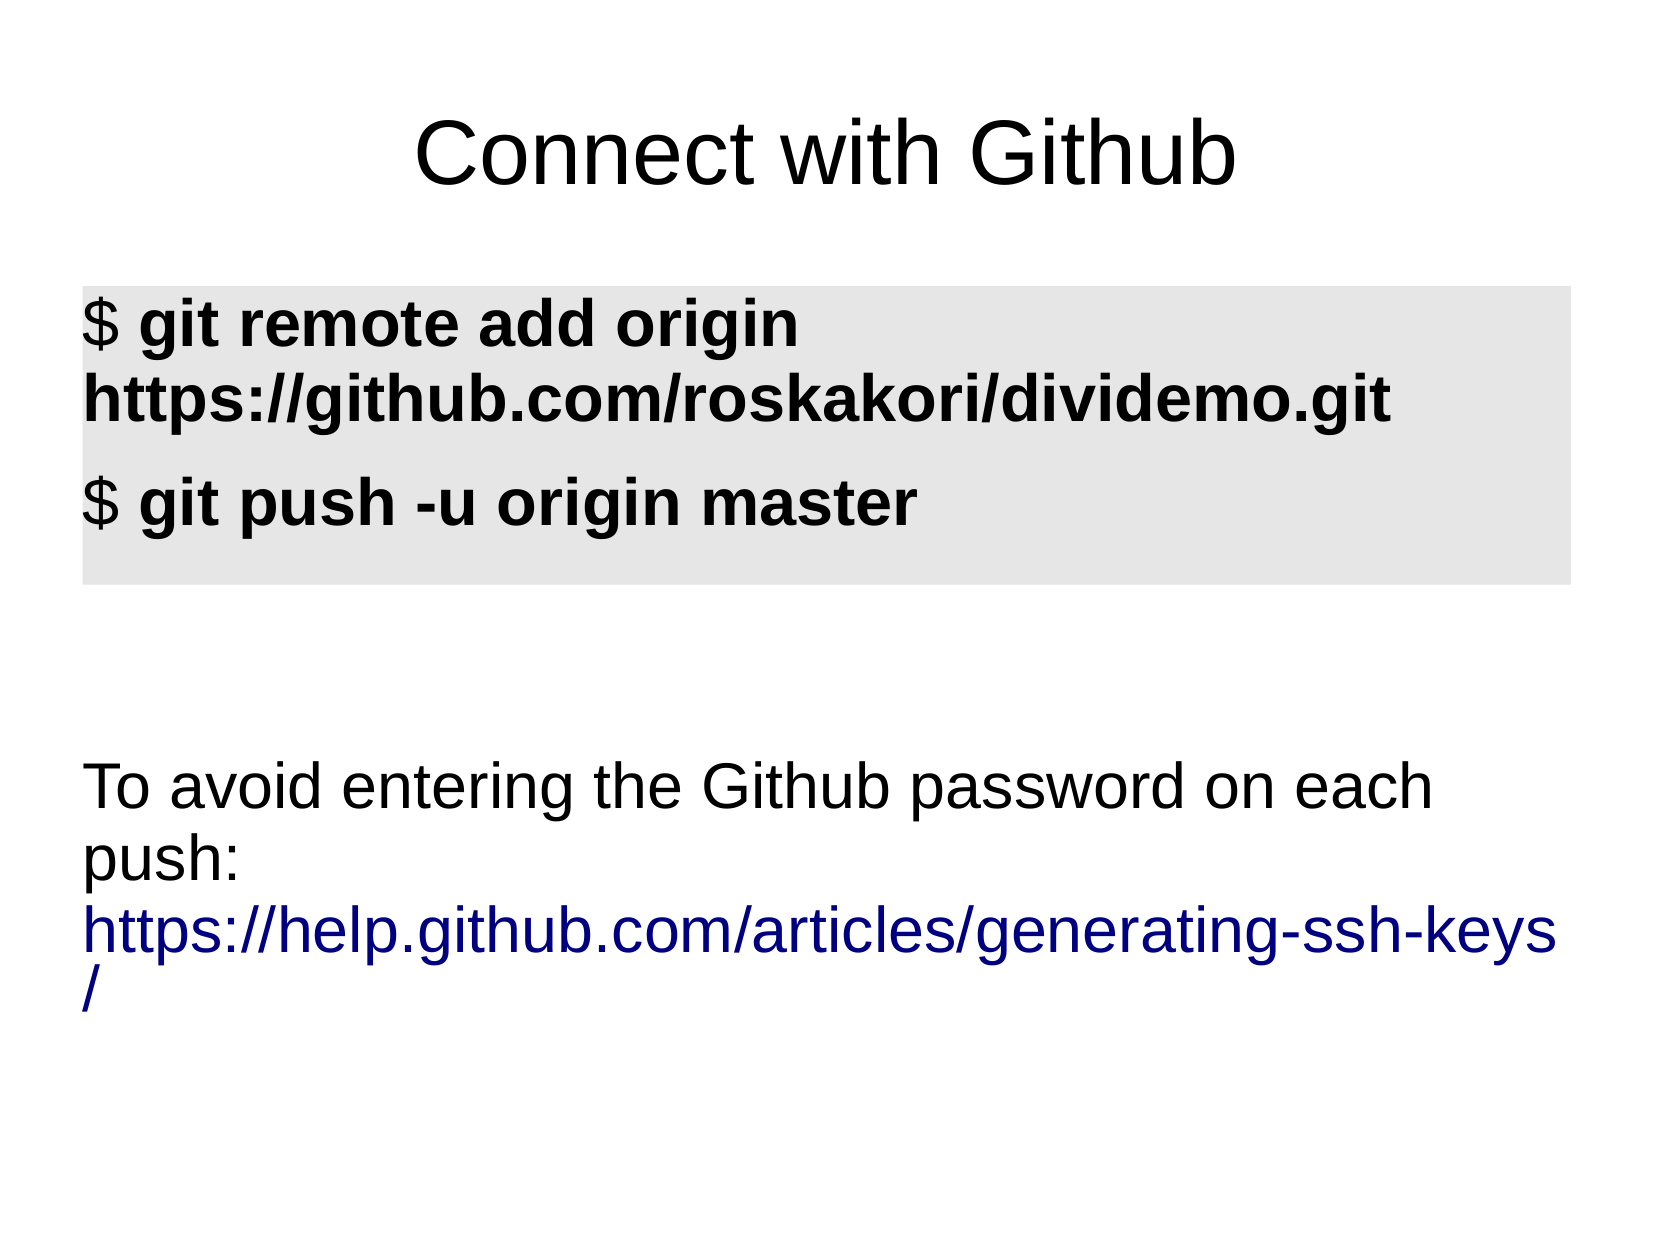

# Connect with Github
$ git remote add origin https://github.com/roskakori/dividemo.git
$ git push -u origin master
To avoid entering the Github password on each push: https://help.github.com/articles/generating-ssh-keys/